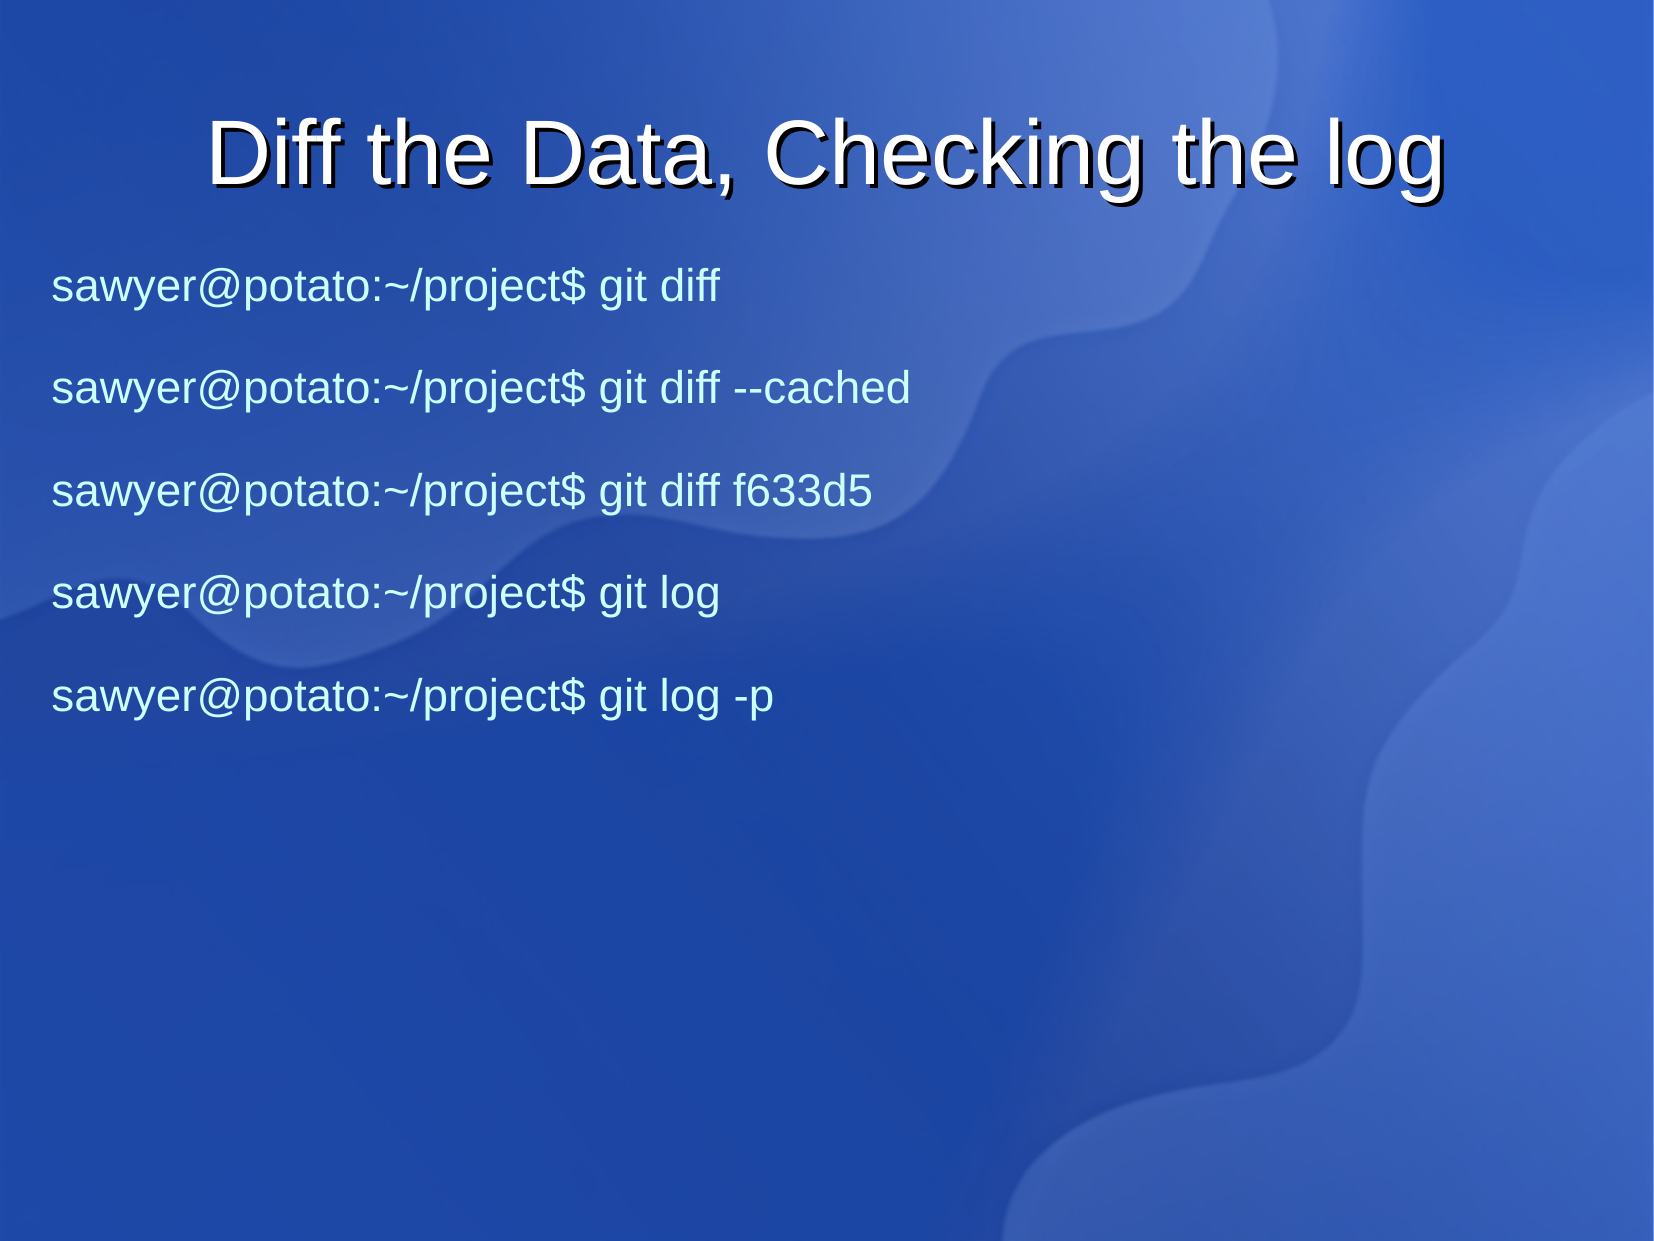

# Diff the Data, Checking the log
sawyer@potato:~/project$ git diff
sawyer@potato:~/project$ git diff --cached
sawyer@potato:~/project$ git diff f633d5
sawyer@potato:~/project$ git log
sawyer@potato:~/project$ git log -p